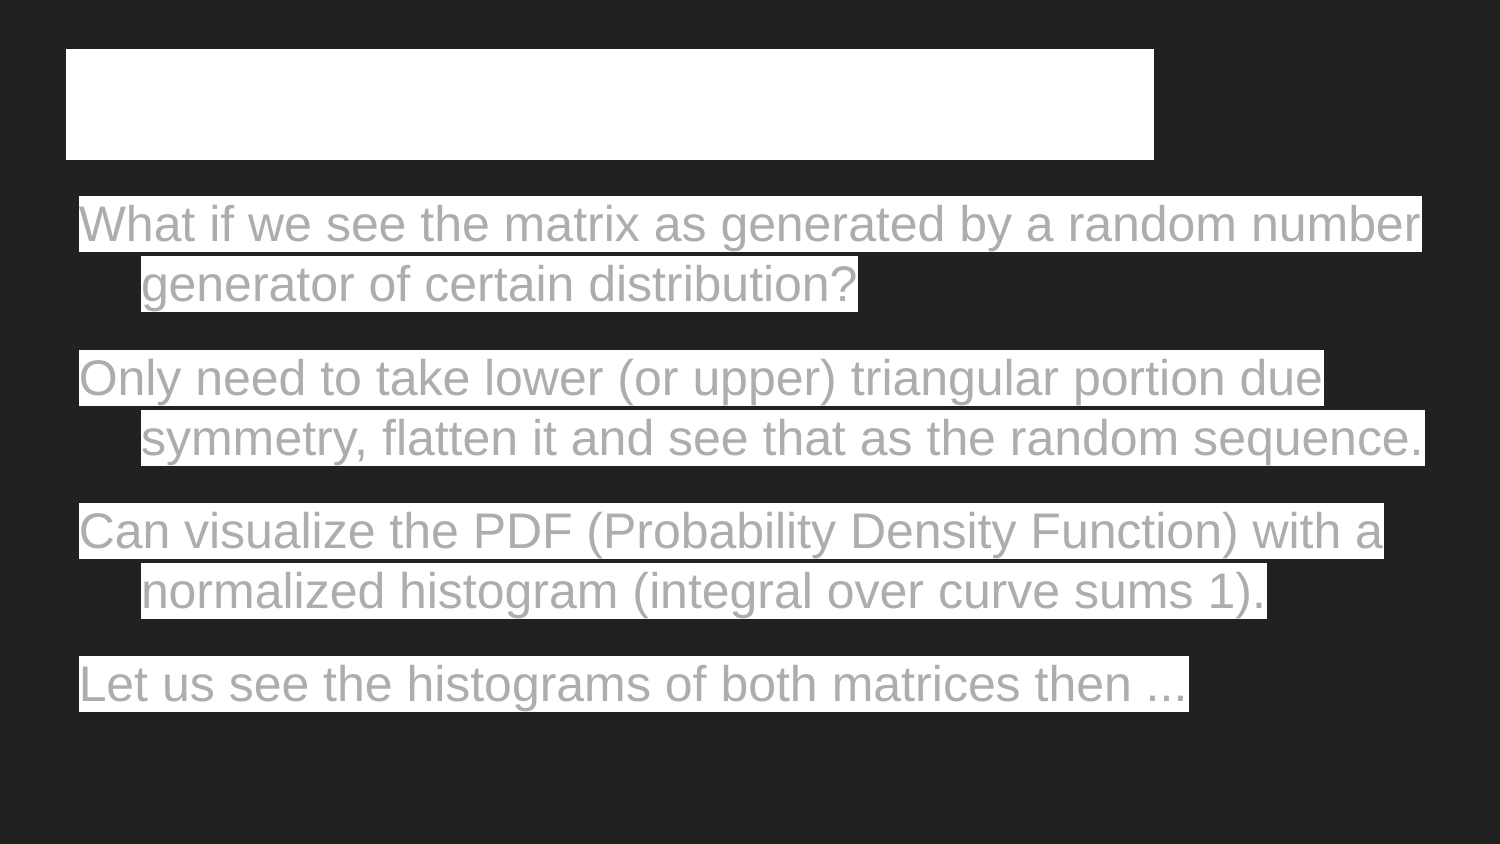

# Idea1: matrix distribution
What if we see the matrix as generated by a random number generator of certain distribution?
Only need to take lower (or upper) triangular portion due symmetry, flatten it and see that as the random sequence.
Can visualize the PDF (Probability Density Function) with a normalized histogram (integral over curve sums 1).
Let us see the histograms of both matrices then ...